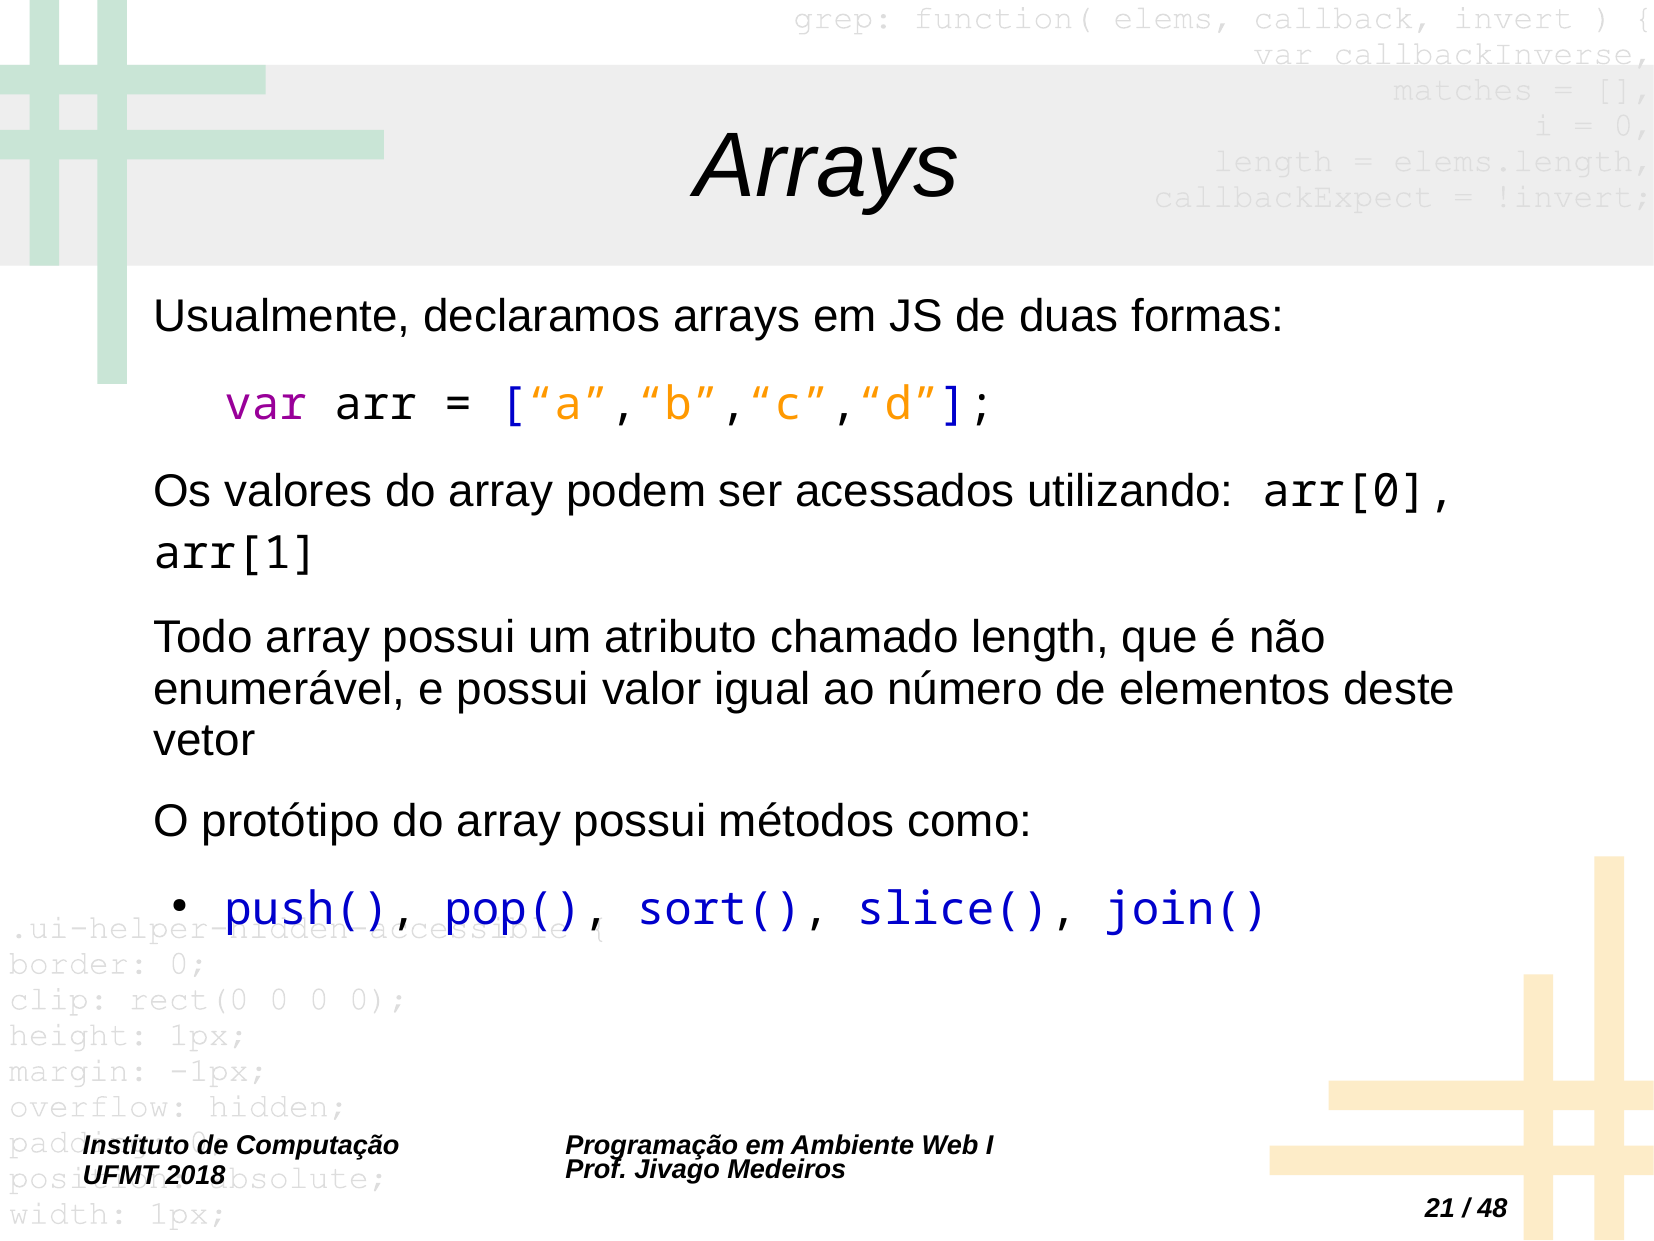

# Arrays
Usualmente, declaramos arrays em JS de duas formas:
var arr = [“a”,“b”,“c”,“d”];
Os valores do array podem ser acessados utilizando: arr[0], arr[1]
Todo array possui um atributo chamado length, que é não enumerável, e possui valor igual ao número de elementos deste vetor
O protótipo do array possui métodos como:
push(), pop(), sort(), slice(), join()
Programação em Ambiente Web I Prof. Jivago Medeiros
21